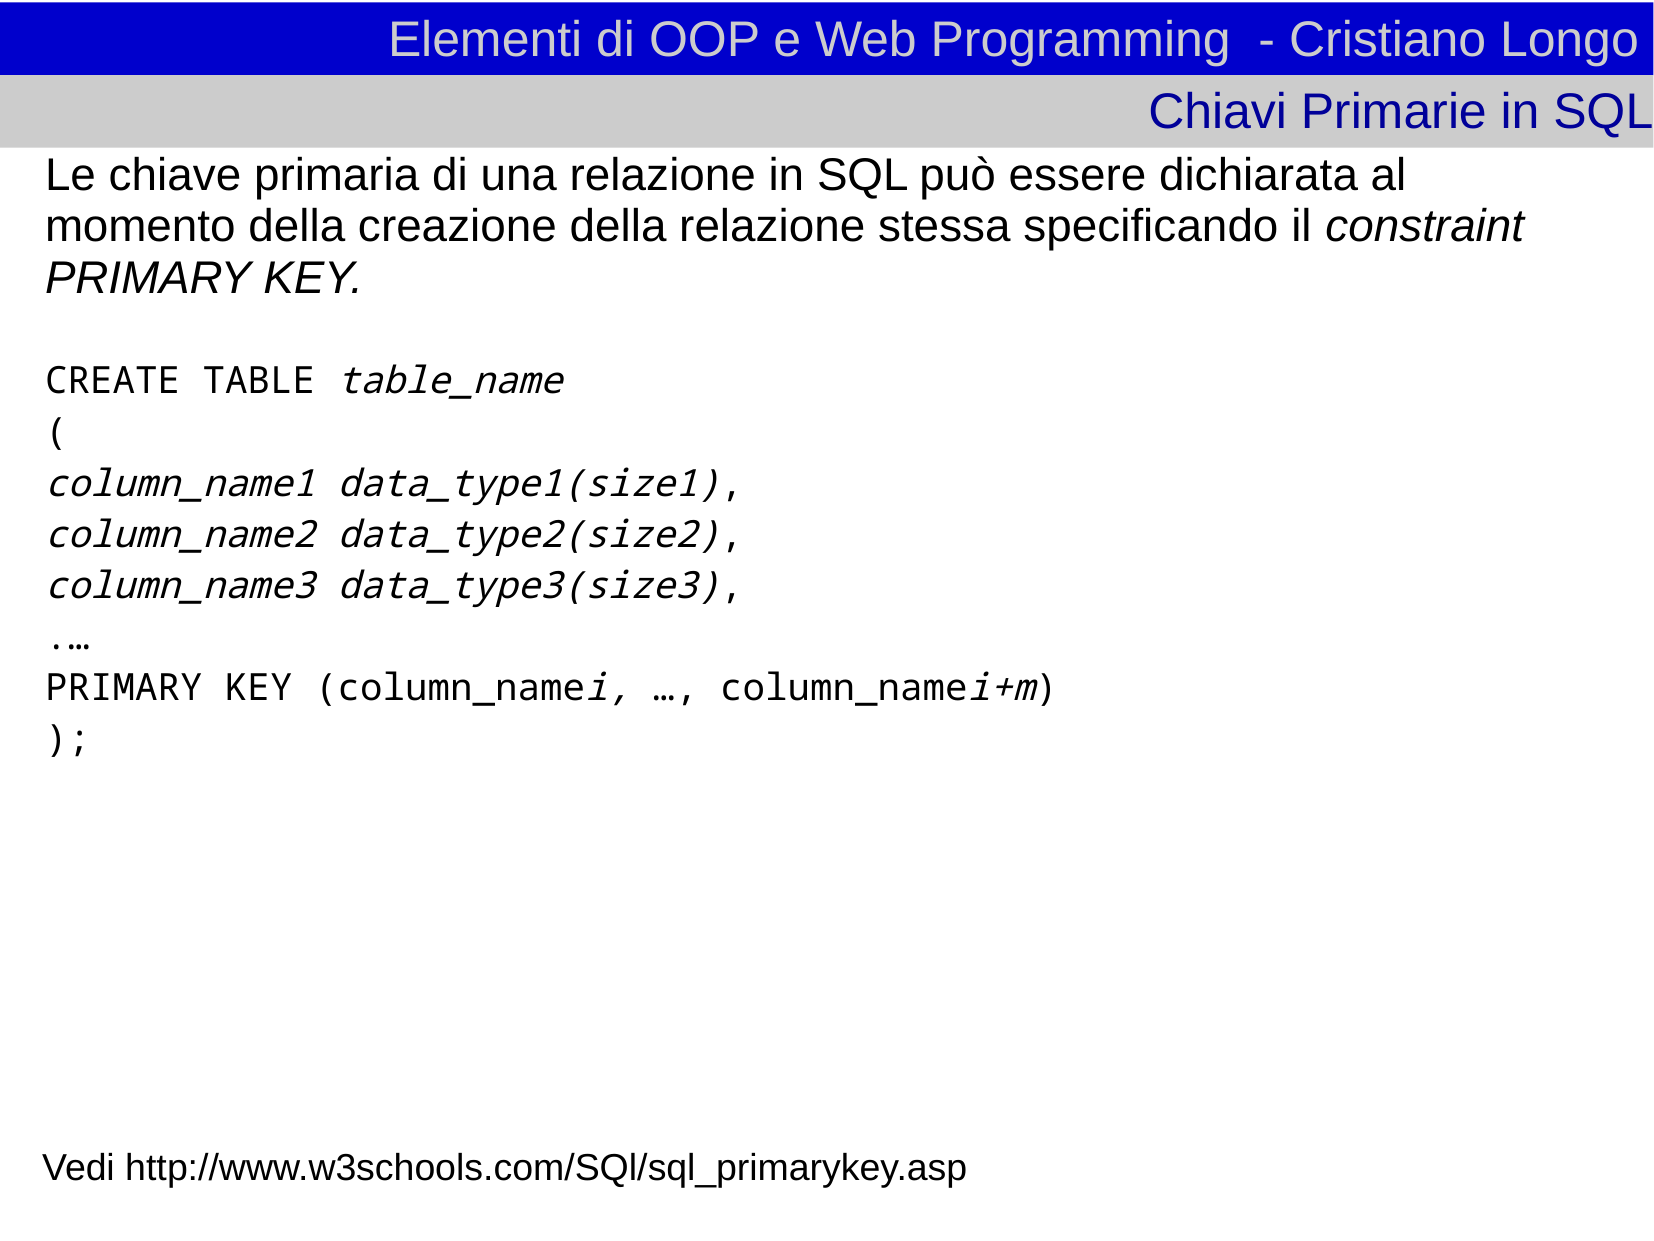

# Elementi di OOP e Web Programming - Cristiano Longo
Chiavi Primarie in SQL
Le chiave primaria di una relazione in SQL può essere dichiarata al momento della creazione della relazione stessa specificando il constraint PRIMARY KEY.
CREATE TABLE table_name
(
column_name1 data_type1(size1),
column_name2 data_type2(size2),
column_name3 data_type3(size3),
.…
PRIMARY KEY (column_namei, …, column_namei+m)
);
Vedi http://www.w3schools.com/SQl/sql_primarykey.asp